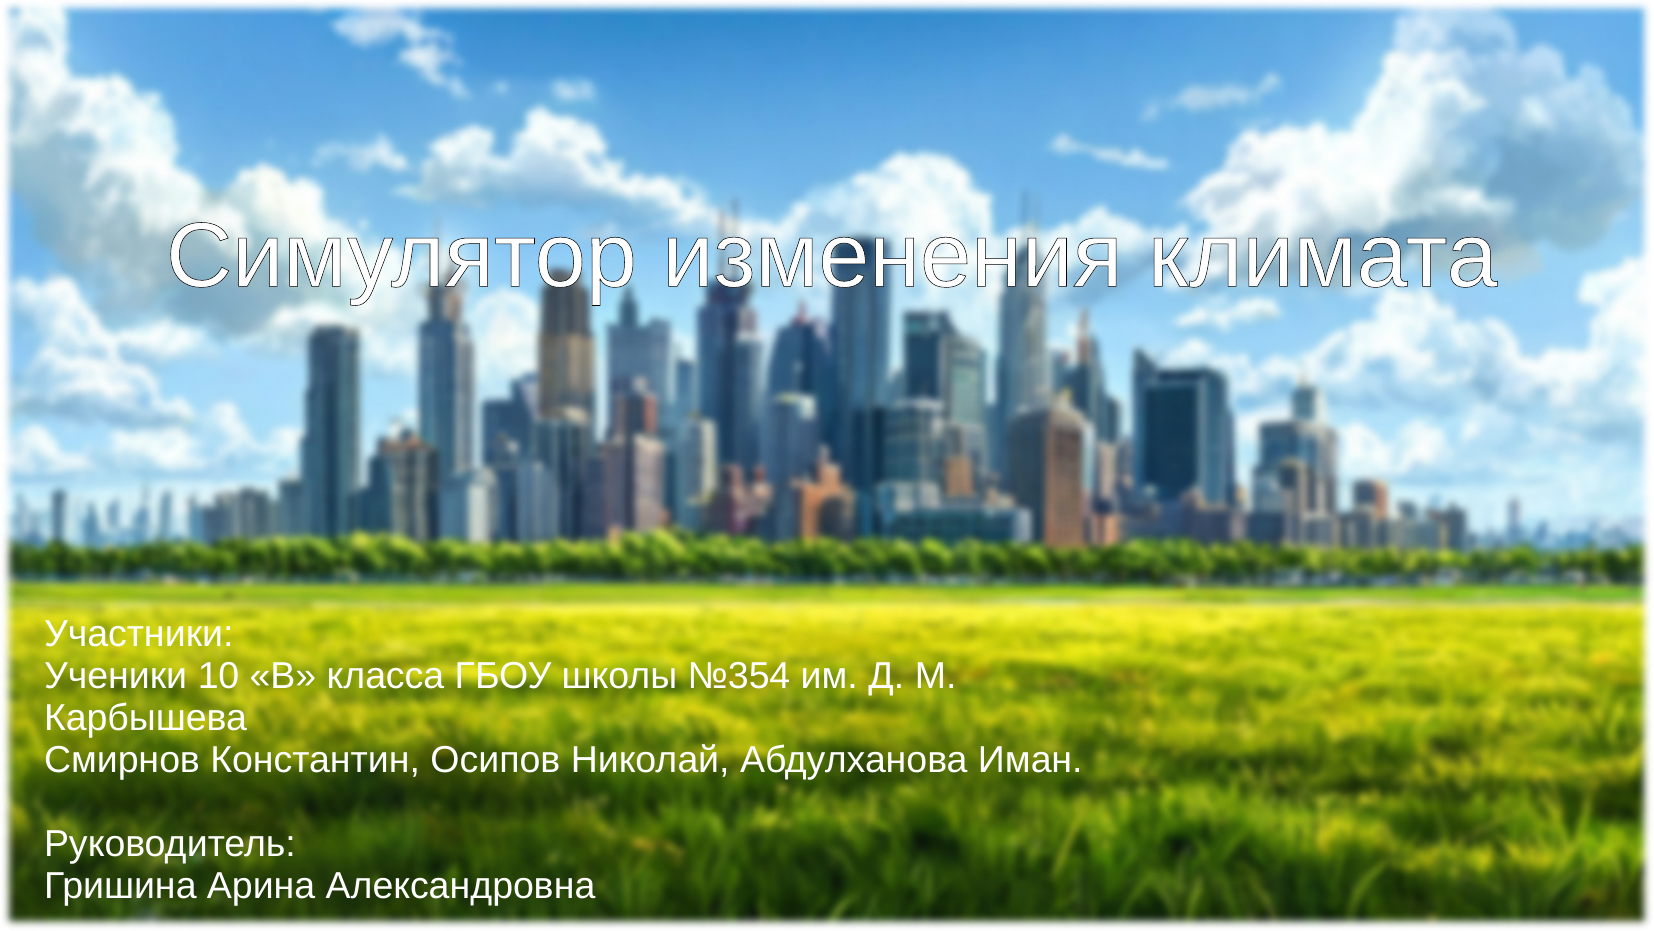

# Симулятор изменения климата
Участники:
Ученики 10 «В» класса ГБОУ школы №354 им. Д. М. Карбышева
Смирнов Константин, Осипов Николай, Абдулханова Иман.
Руководитель:
Гришина Арина Александровна